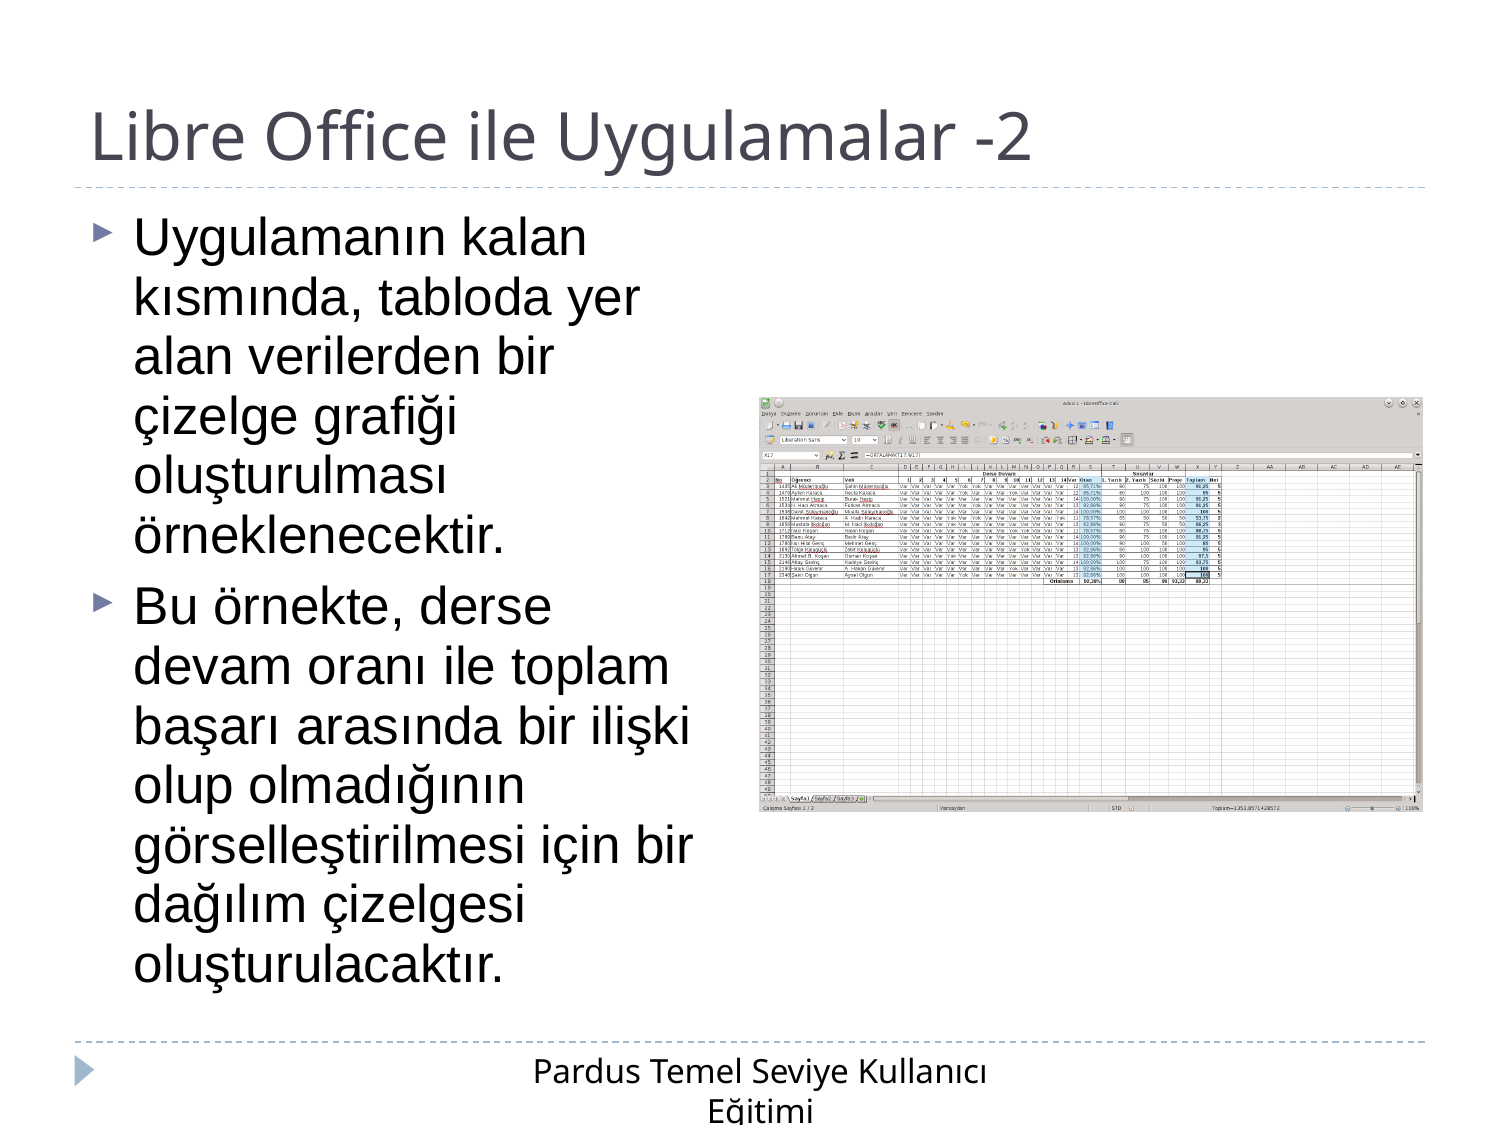

# Libre Office ile Uygulamalar -2
Uygulamanın kalan kısmında, tabloda yer alan verilerden bir çizelge grafiği oluşturulması örneklenecektir.
Bu örnekte, derse devam oranı ile toplam başarı arasında bir ilişki olup olmadığının görselleştirilmesi için bir dağılım çizelgesi oluşturulacaktır.